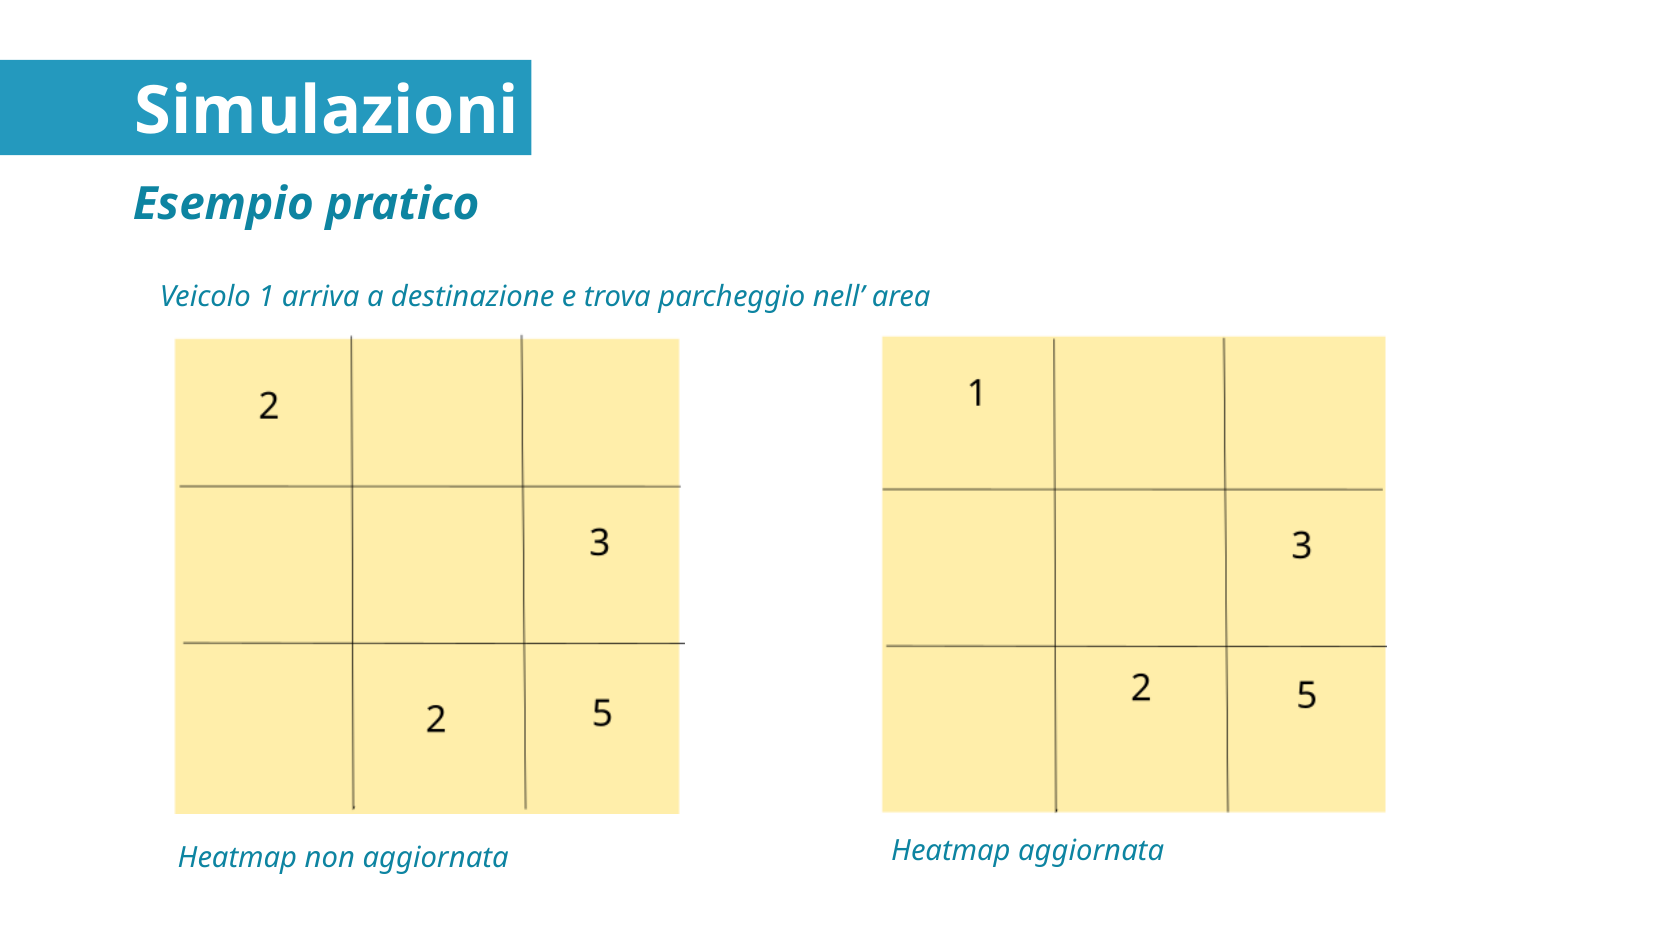

# Simulazioni
Esempio pratico
Veicolo 1 arriva a destinazione e trova parcheggio nell’ area
Heatmap aggiornata
Heatmap non aggiornata